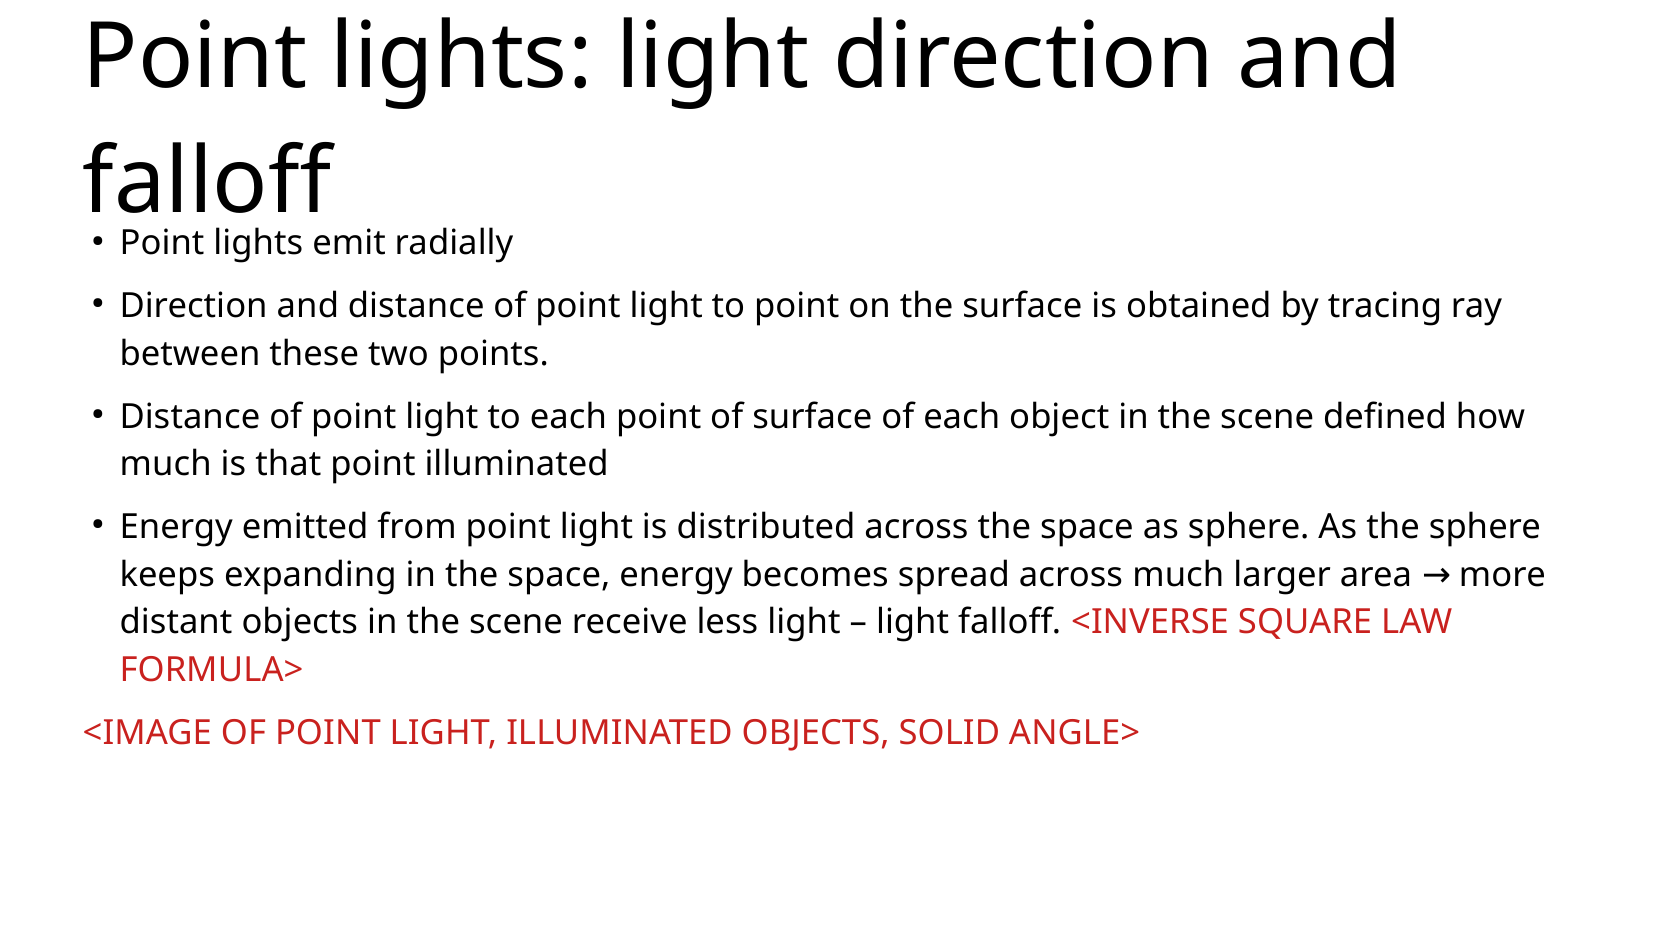

# Point lights: light direction and falloff
Point lights emit radially
Direction and distance of point light to point on the surface is obtained by tracing ray between these two points.
Distance of point light to each point of surface of each object in the scene defined how much is that point illuminated
Energy emitted from point light is distributed across the space as sphere. As the sphere keeps expanding in the space, energy becomes spread across much larger area → more distant objects in the scene receive less light – light falloff. <INVERSE SQUARE LAW FORMULA>
<IMAGE OF POINT LIGHT, ILLUMINATED OBJECTS, SOLID ANGLE>